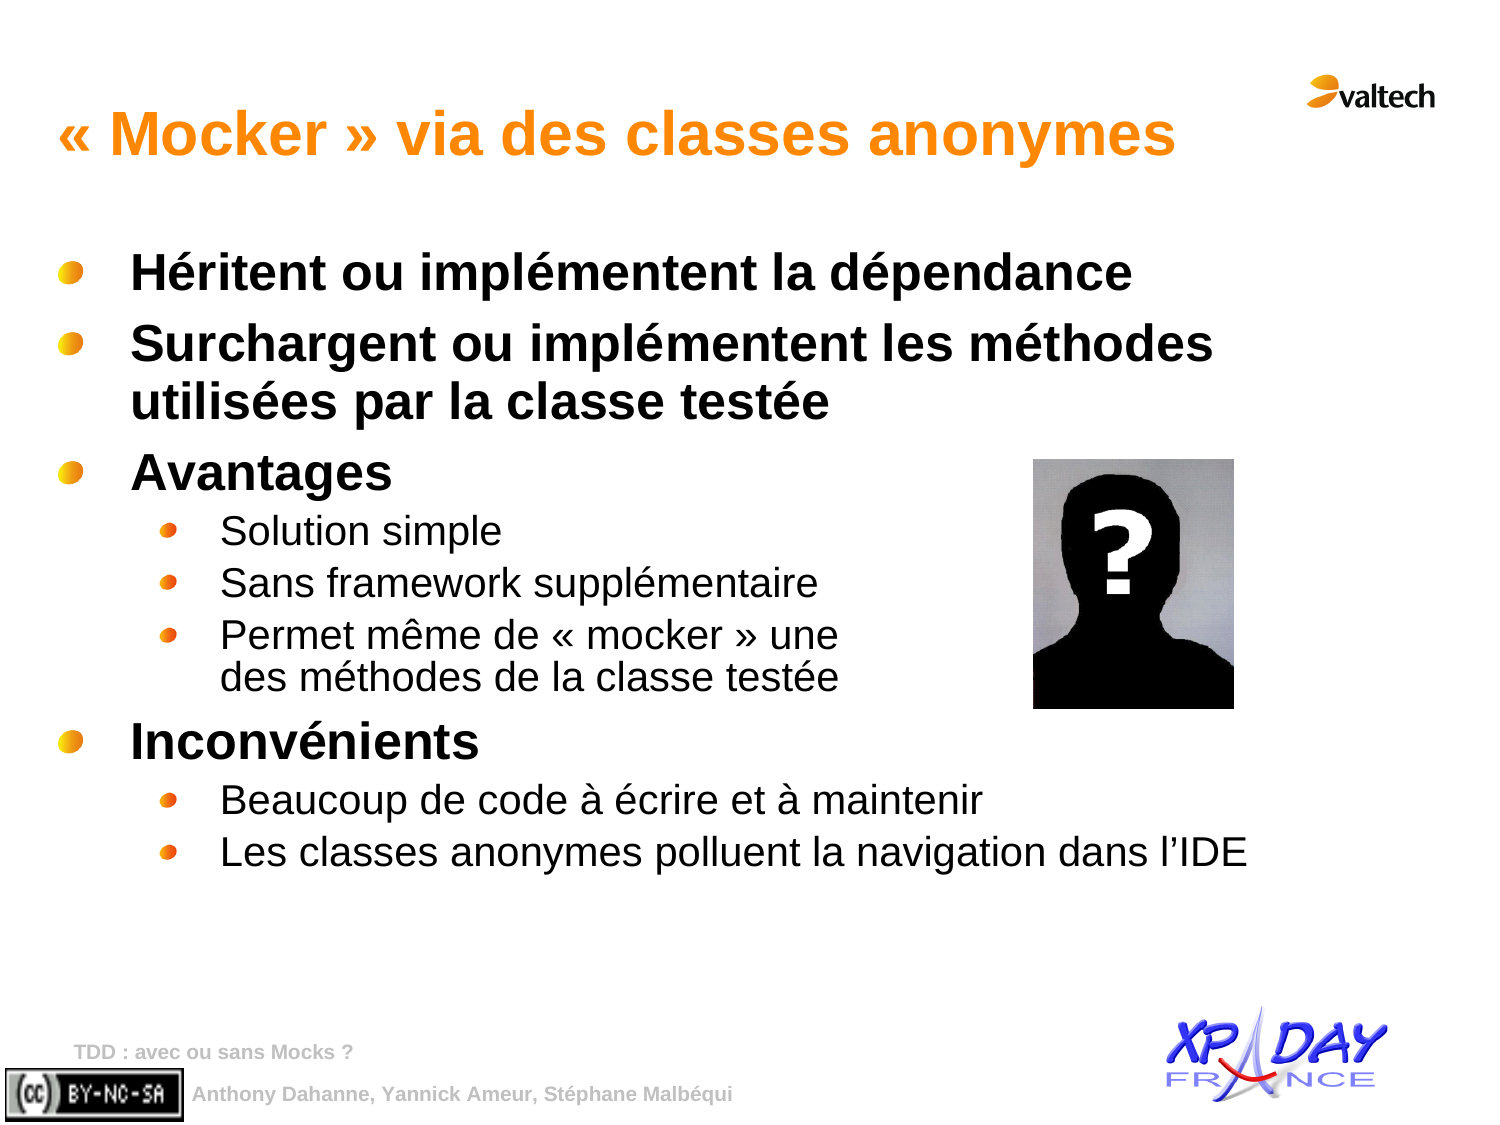

# « Mocker » via des classes anonymes
Héritent ou implémentent la dépendance
Surchargent ou implémentent les méthodes utilisées par la classe testée
Avantages
Solution simple
Sans framework supplémentaire
Permet même de « mocker » une
des méthodes de la classe testée
Inconvénients
Beaucoup de code à écrire et à maintenir
Les classes anonymes polluent la navigation dans l’IDE
TDD : avec ou sans Mocks ?
7